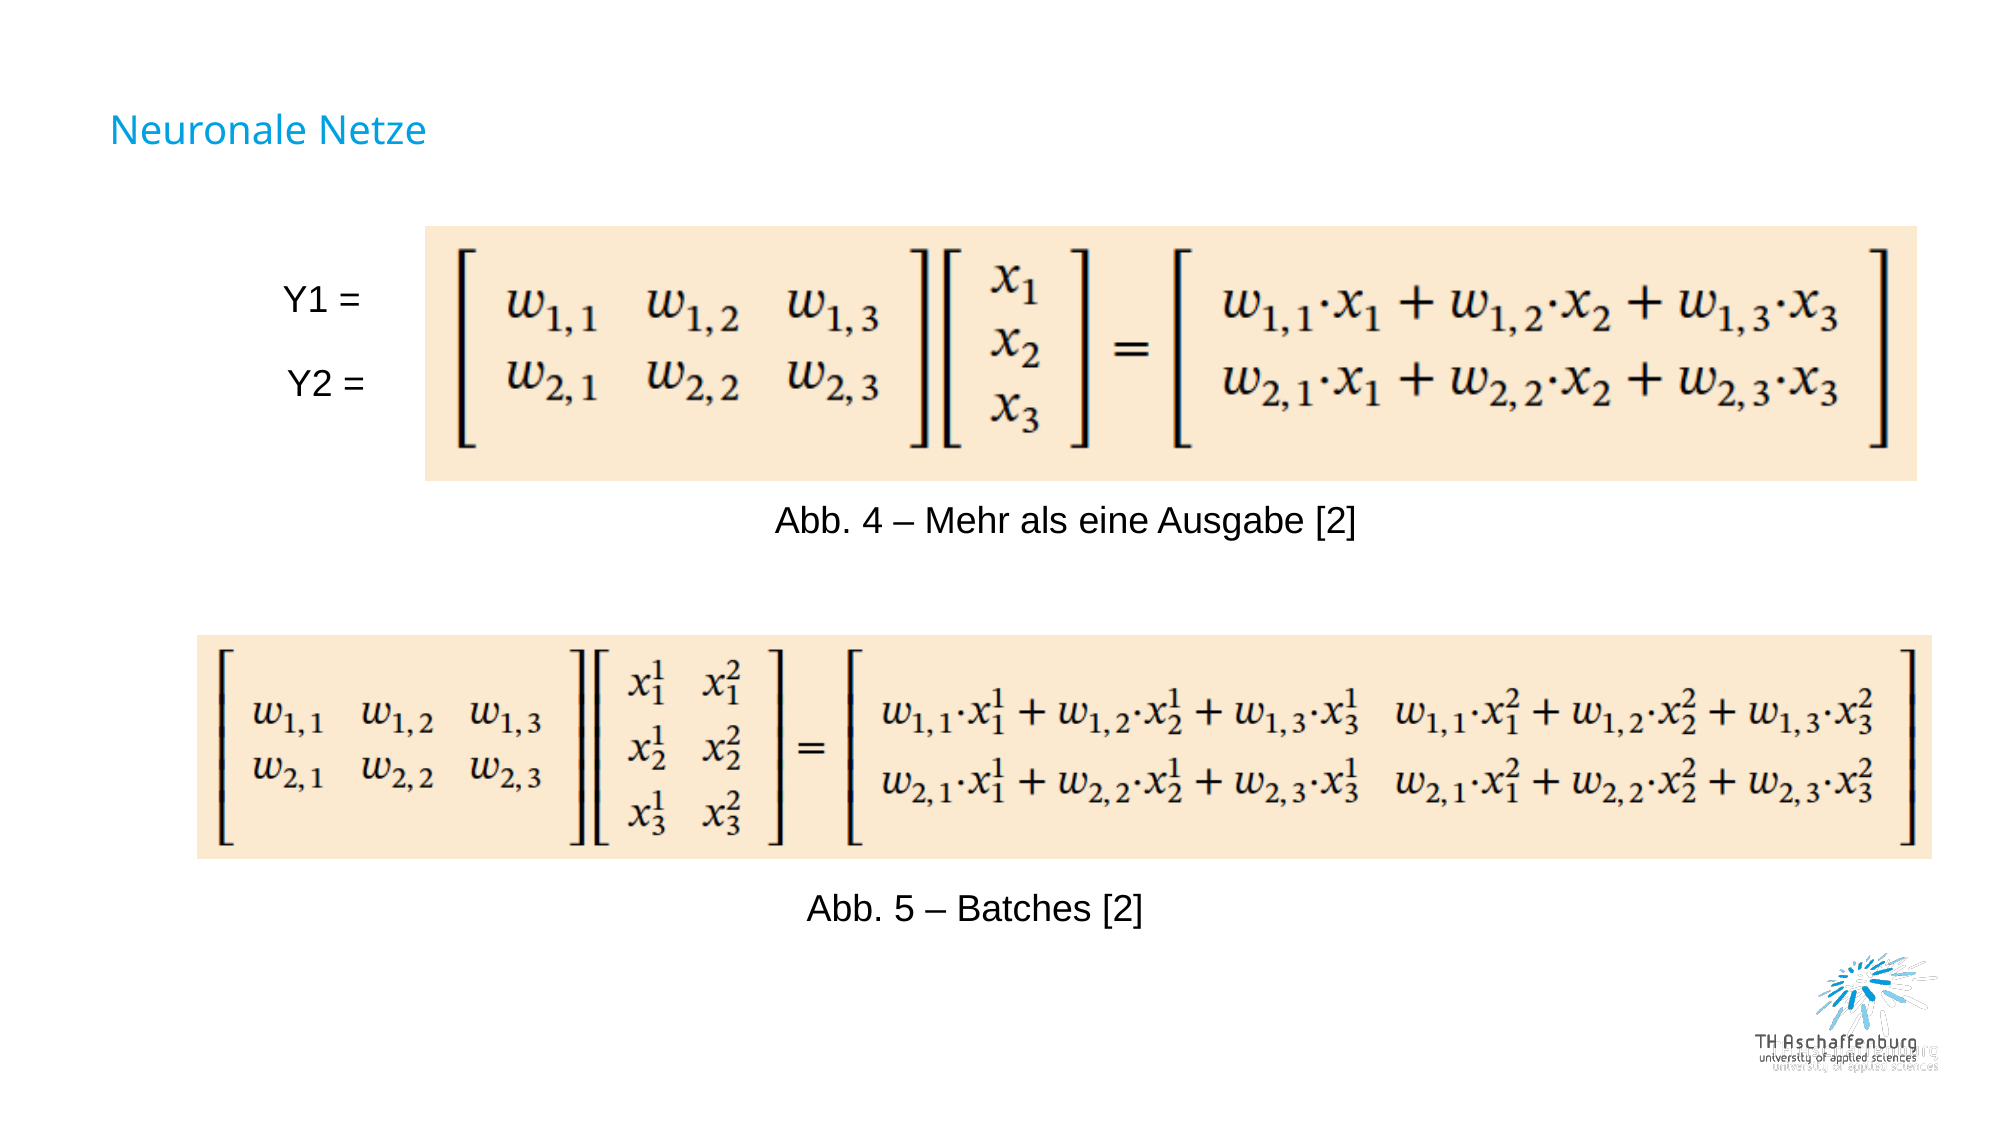

# Neuronale Netze
Y1 =
Y2 =
Abb. 4 – Mehr als eine Ausgabe [2]
Abb. 5 – Batches [2]